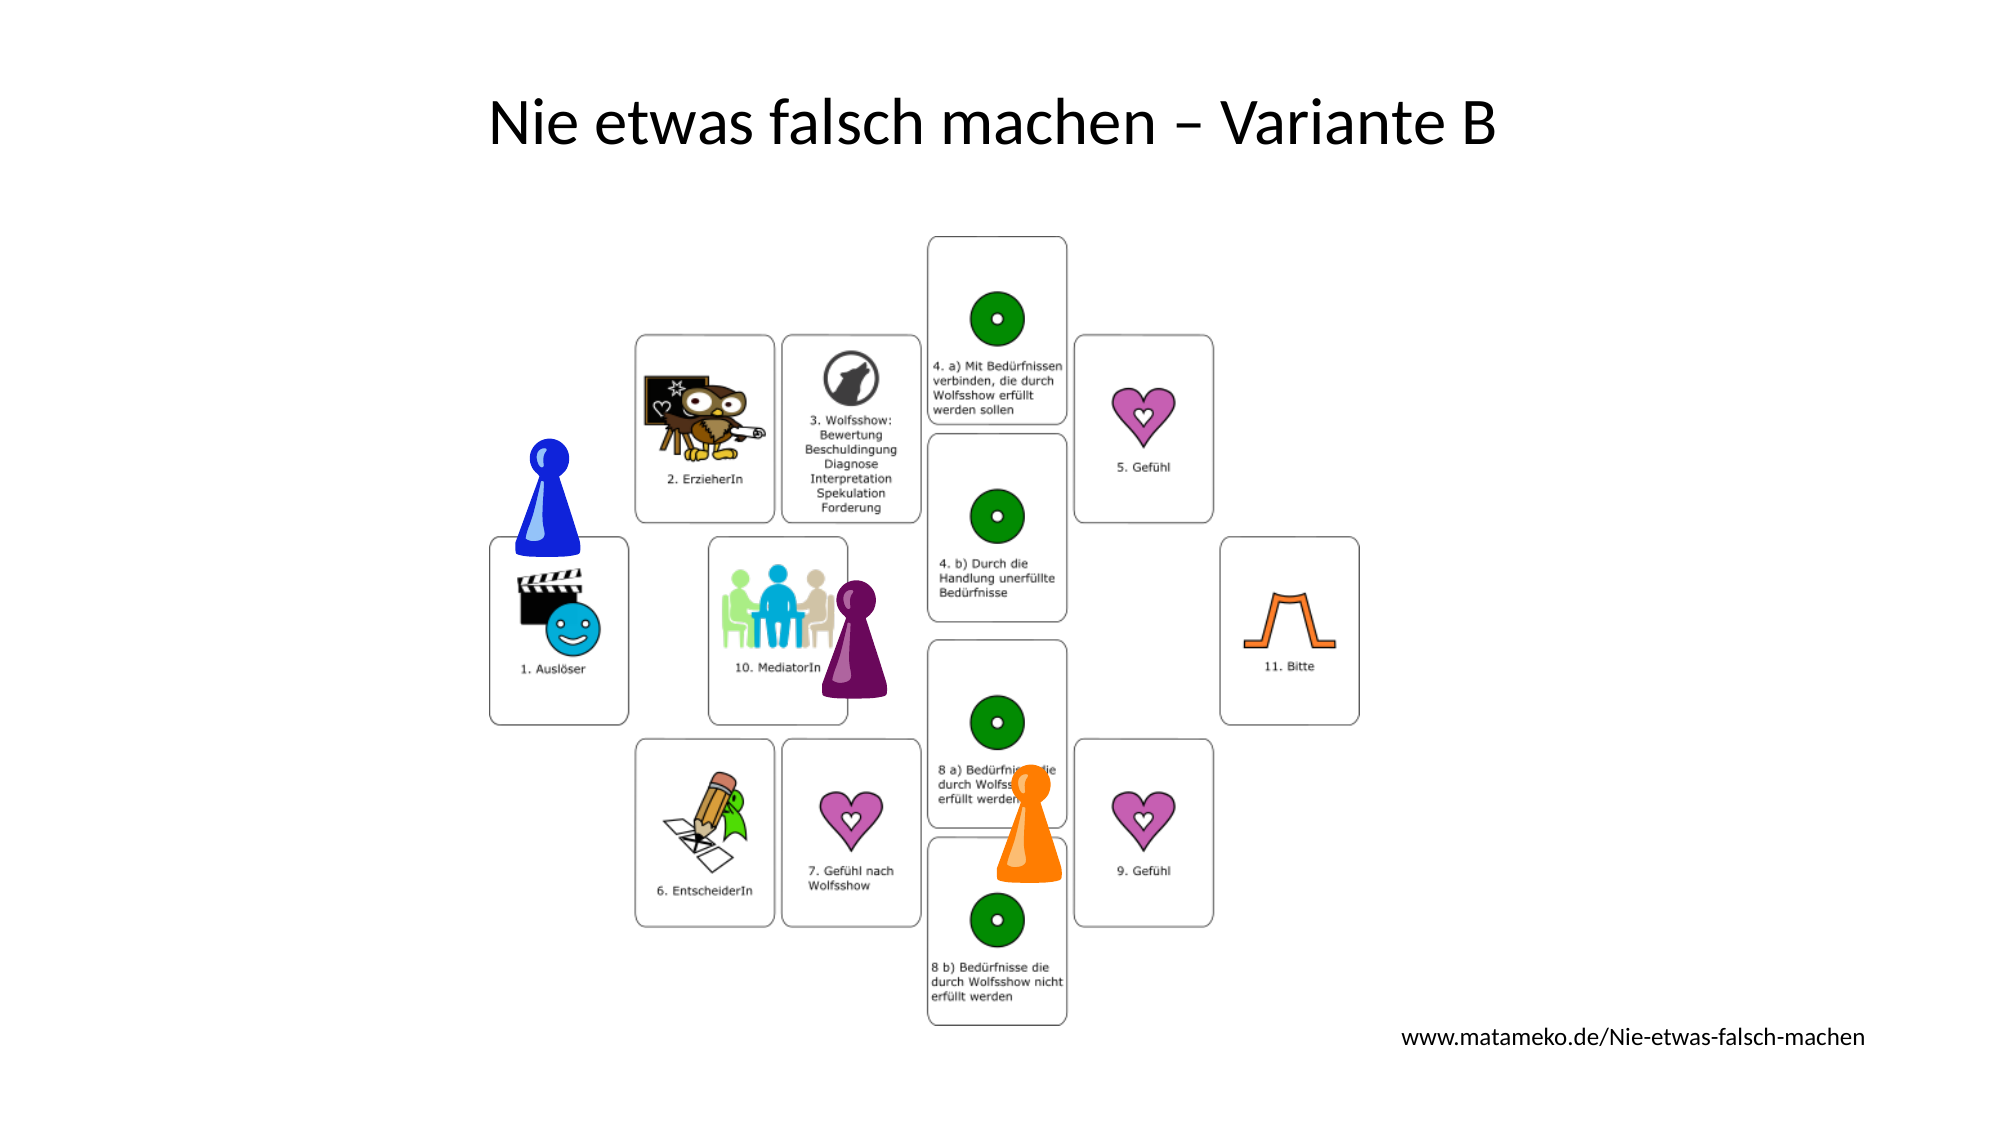

Nie etwas falsch machen – Variante B
www.matameko.de/Nie-etwas-falsch-machen